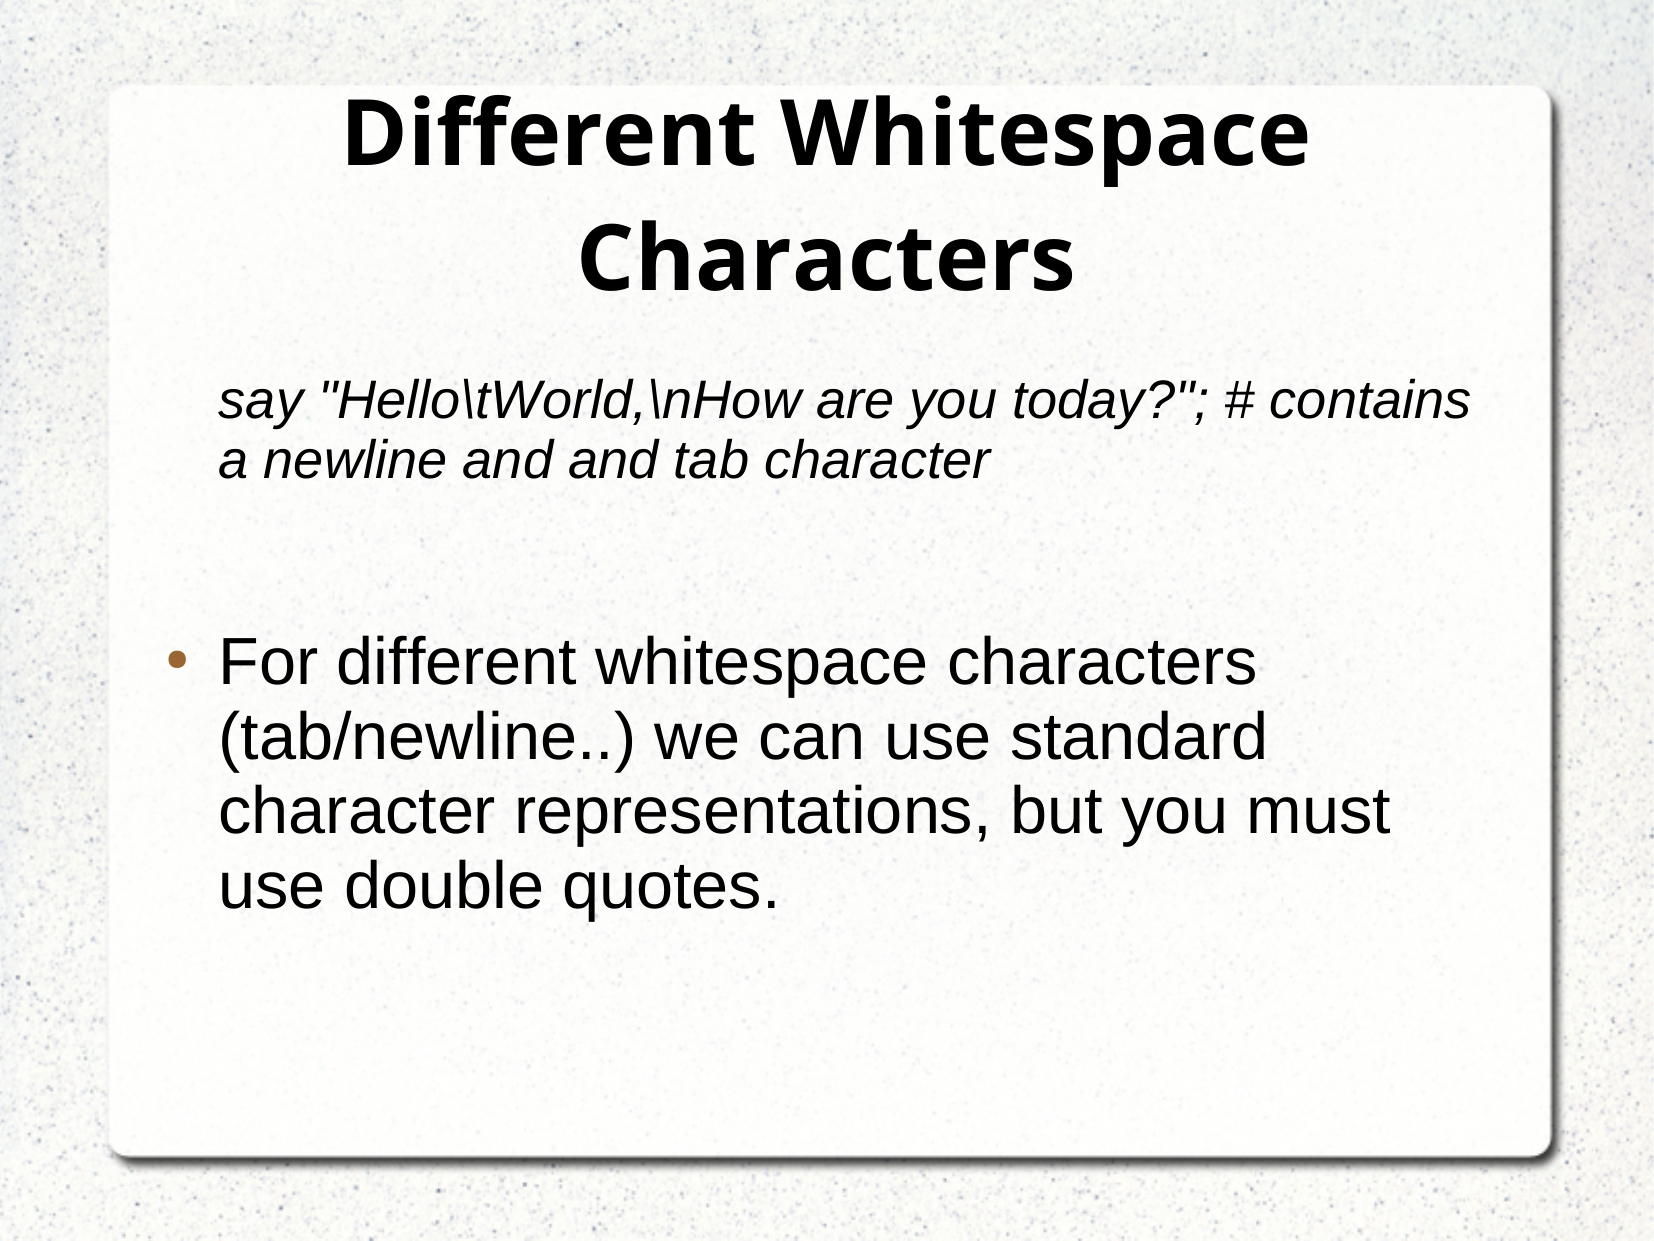

# Different Whitespace Characters
say "Hello\tWorld,\nHow are you today?"; # contains a newline and and tab character
For different whitespace characters (tab/newline..) we can use standard character representations, but you must use double quotes.